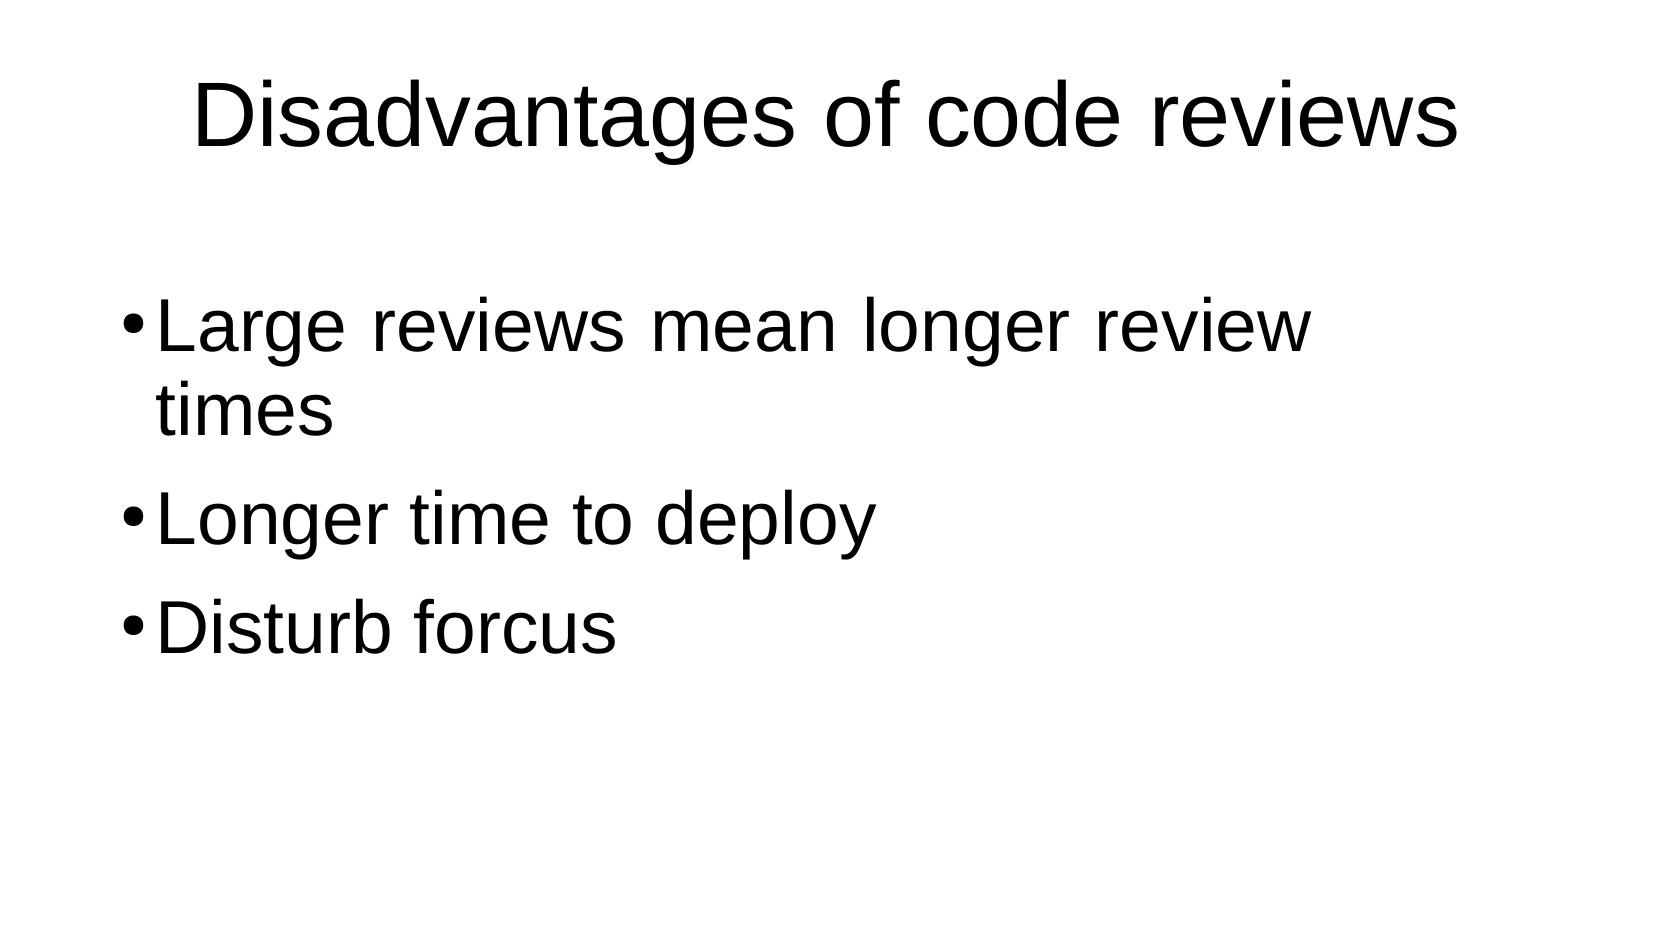

# Disadvantages of code reviews
Large reviews mean longer review times
Longer time to deploy
Disturb forcus